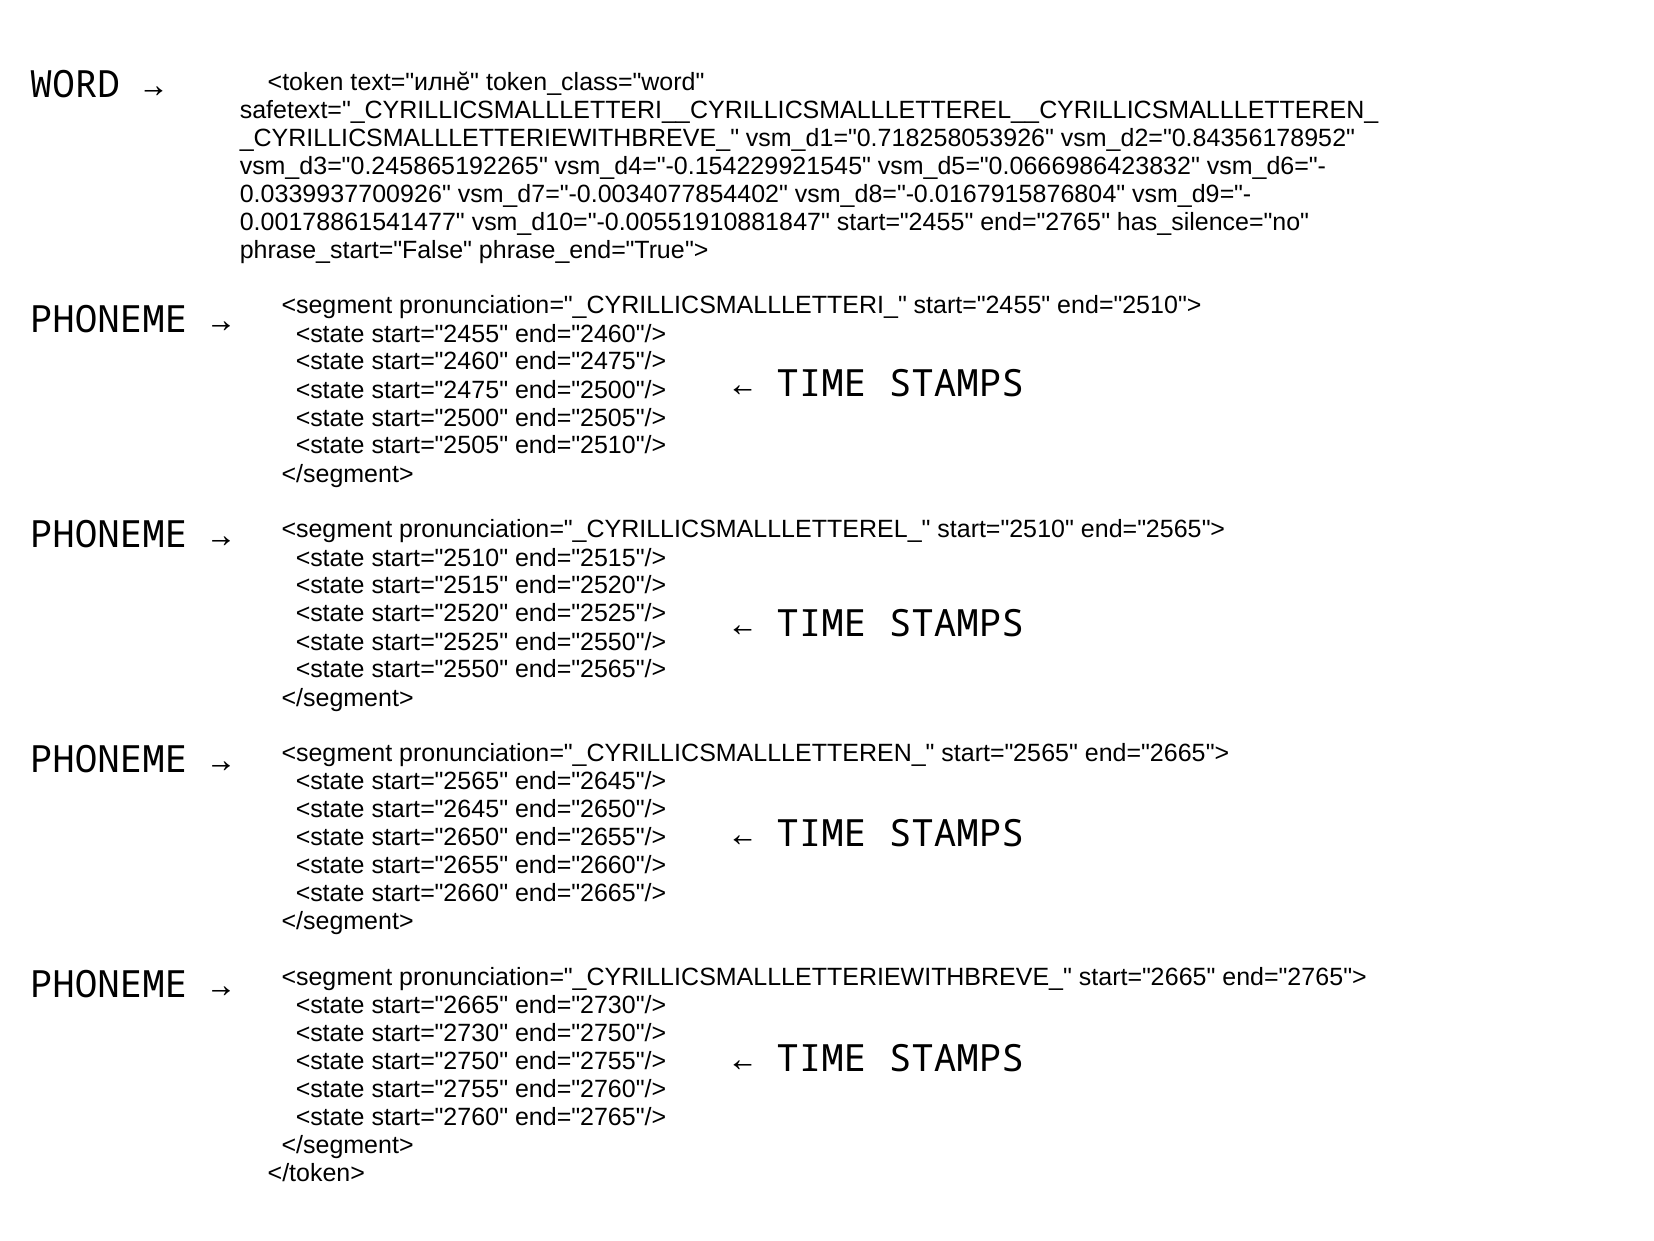

WORD →
 <token text="илнӗ" token_class="word" safetext="_CYRILLICSMALLLETTERI__CYRILLICSMALLLETTEREL__CYRILLICSMALLLETTEREN__CYRILLICSMALLLETTERIEWITHBREVE_" vsm_d1="0.718258053926" vsm_d2="0.84356178952" vsm_d3="0.245865192265" vsm_d4="-0.154229921545" vsm_d5="0.0666986423832" vsm_d6="-0.0339937700926" vsm_d7="-0.0034077854402" vsm_d8="-0.0167915876804" vsm_d9="-0.00178861541477" vsm_d10="-0.00551910881847" start="2455" end="2765" has_silence="no" phrase_start="False" phrase_end="True">
 <segment pronunciation="_CYRILLICSMALLLETTERI_" start="2455" end="2510">
 <state start="2455" end="2460"/>
 <state start="2460" end="2475"/>
 <state start="2475" end="2500"/>
 <state start="2500" end="2505"/>
 <state start="2505" end="2510"/>
 </segment>
 <segment pronunciation="_CYRILLICSMALLLETTEREL_" start="2510" end="2565">
 <state start="2510" end="2515"/>
 <state start="2515" end="2520"/>
 <state start="2520" end="2525"/>
 <state start="2525" end="2550"/>
 <state start="2550" end="2565"/>
 </segment>
 <segment pronunciation="_CYRILLICSMALLLETTEREN_" start="2565" end="2665">
 <state start="2565" end="2645"/>
 <state start="2645" end="2650"/>
 <state start="2650" end="2655"/>
 <state start="2655" end="2660"/>
 <state start="2660" end="2665"/>
 </segment>
 <segment pronunciation="_CYRILLICSMALLLETTERIEWITHBREVE_" start="2665" end="2765">
 <state start="2665" end="2730"/>
 <state start="2730" end="2750"/>
 <state start="2750" end="2755"/>
 <state start="2755" end="2760"/>
 <state start="2760" end="2765"/>
 </segment>
 </token>
PHONEME →
← TIME STAMPS
PHONEME →
← TIME STAMPS
PHONEME →
← TIME STAMPS
PHONEME →
← TIME STAMPS